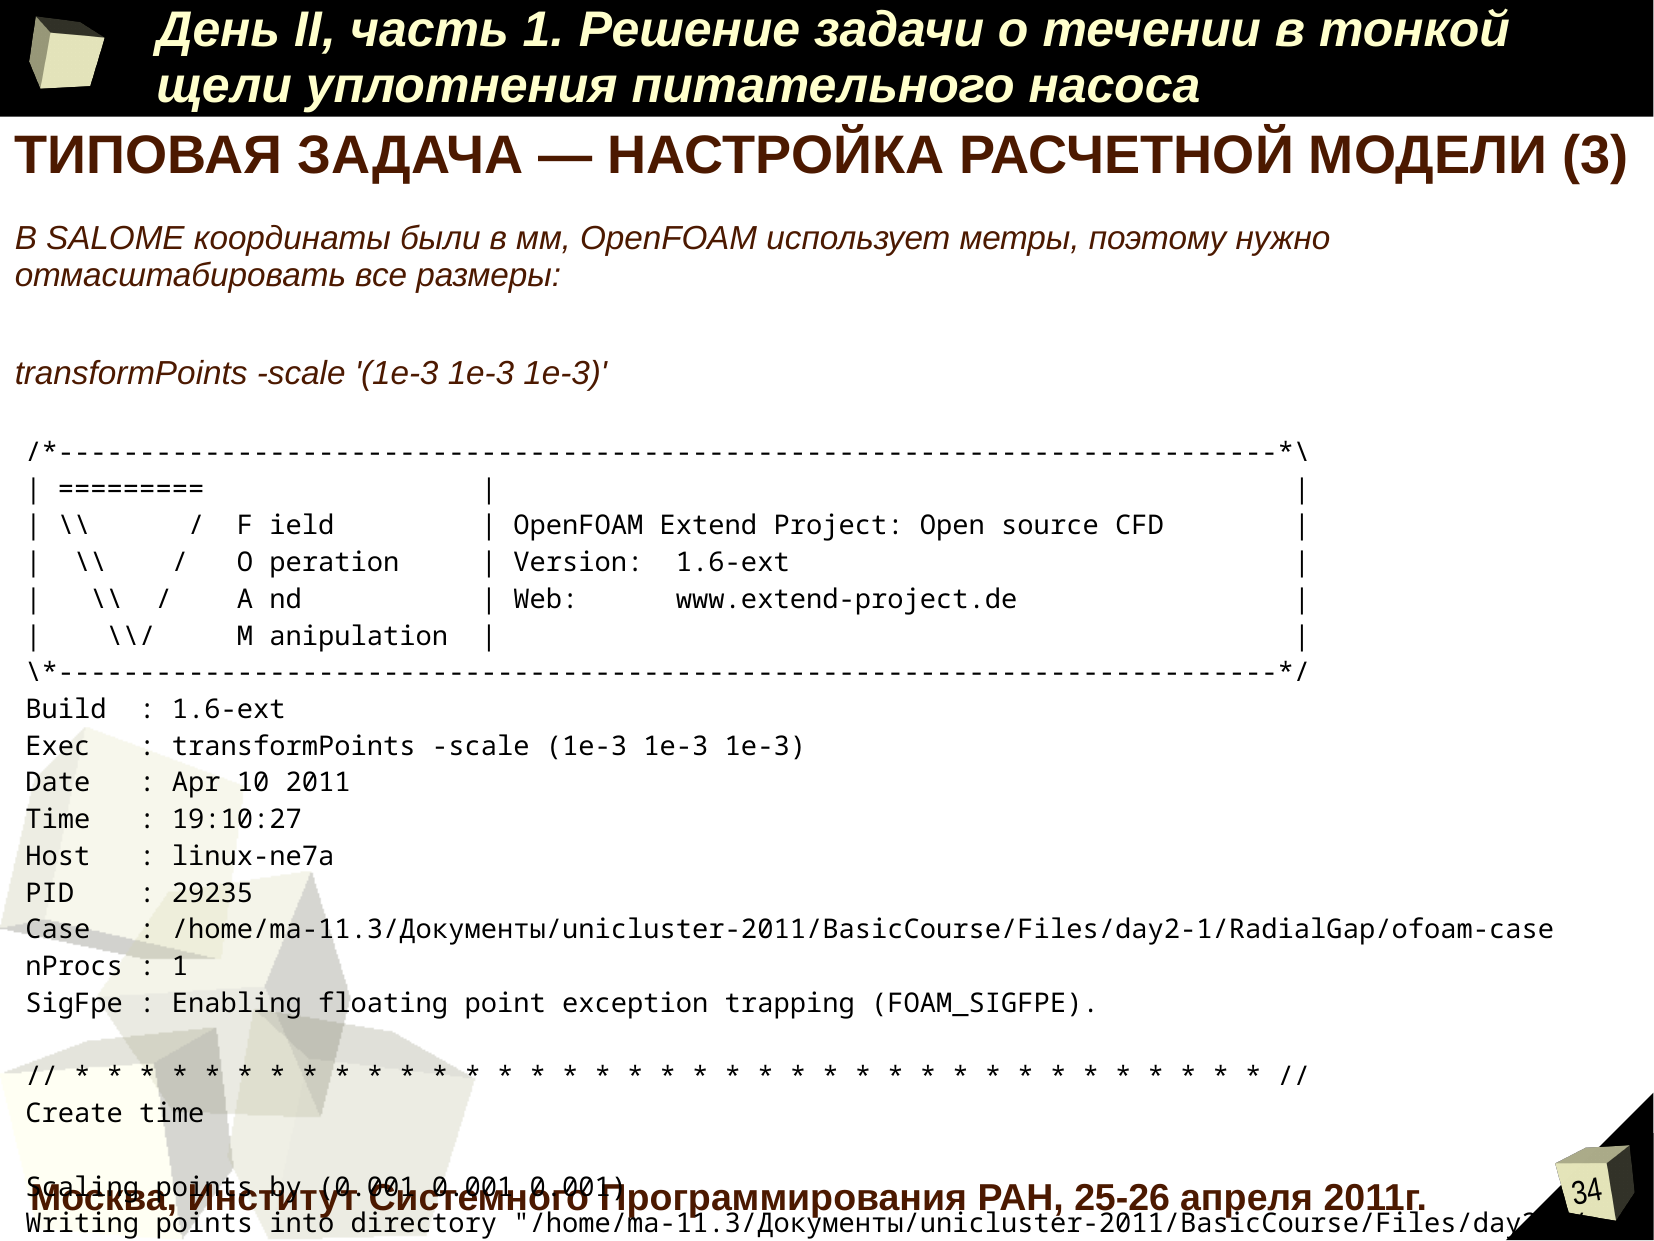

ТИПОВАЯ ЗАДАЧА — НАСТРОЙКА РАСЧЕТНОЙ МОДЕЛИ (3)
В SALOME координаты были в мм, OpenFOAM использует метры, поэтому нужно отмасштабировать все размеры:
transformPoints -scale '(1e-3 1e-3 1e-3)'
/*---------------------------------------------------------------------------*\
| ========= | |
| \\ / F ield | OpenFOAM Extend Project: Open source CFD |
| \\ / O peration | Version: 1.6-ext |
| \\ / A nd | Web: www.extend-project.de |
| \\/ M anipulation | |
\*---------------------------------------------------------------------------*/
Build : 1.6-ext
Exec : transformPoints -scale (1e-3 1e-3 1e-3)
Date : Apr 10 2011
Time : 19:10:27
Host : linux-ne7a
PID : 29235
Case : /home/ma-11.3/Документы/unicluster-2011/BasicCourse/Files/day2-1/RadialGap/ofoam-case
nProcs : 1
SigFpe : Enabling floating point exception trapping (FOAM_SIGFPE).
// * * * * * * * * * * * * * * * * * * * * * * * * * * * * * * * * * * * * * //
Create time
Scaling points by (0.001 0.001 0.001)
Writing points into directory "/home/ma-11.3/Документы/unicluster-2011/BasicCourse/Files/day2-1/RadialGap/ofoam-case/constant/polyMesh"